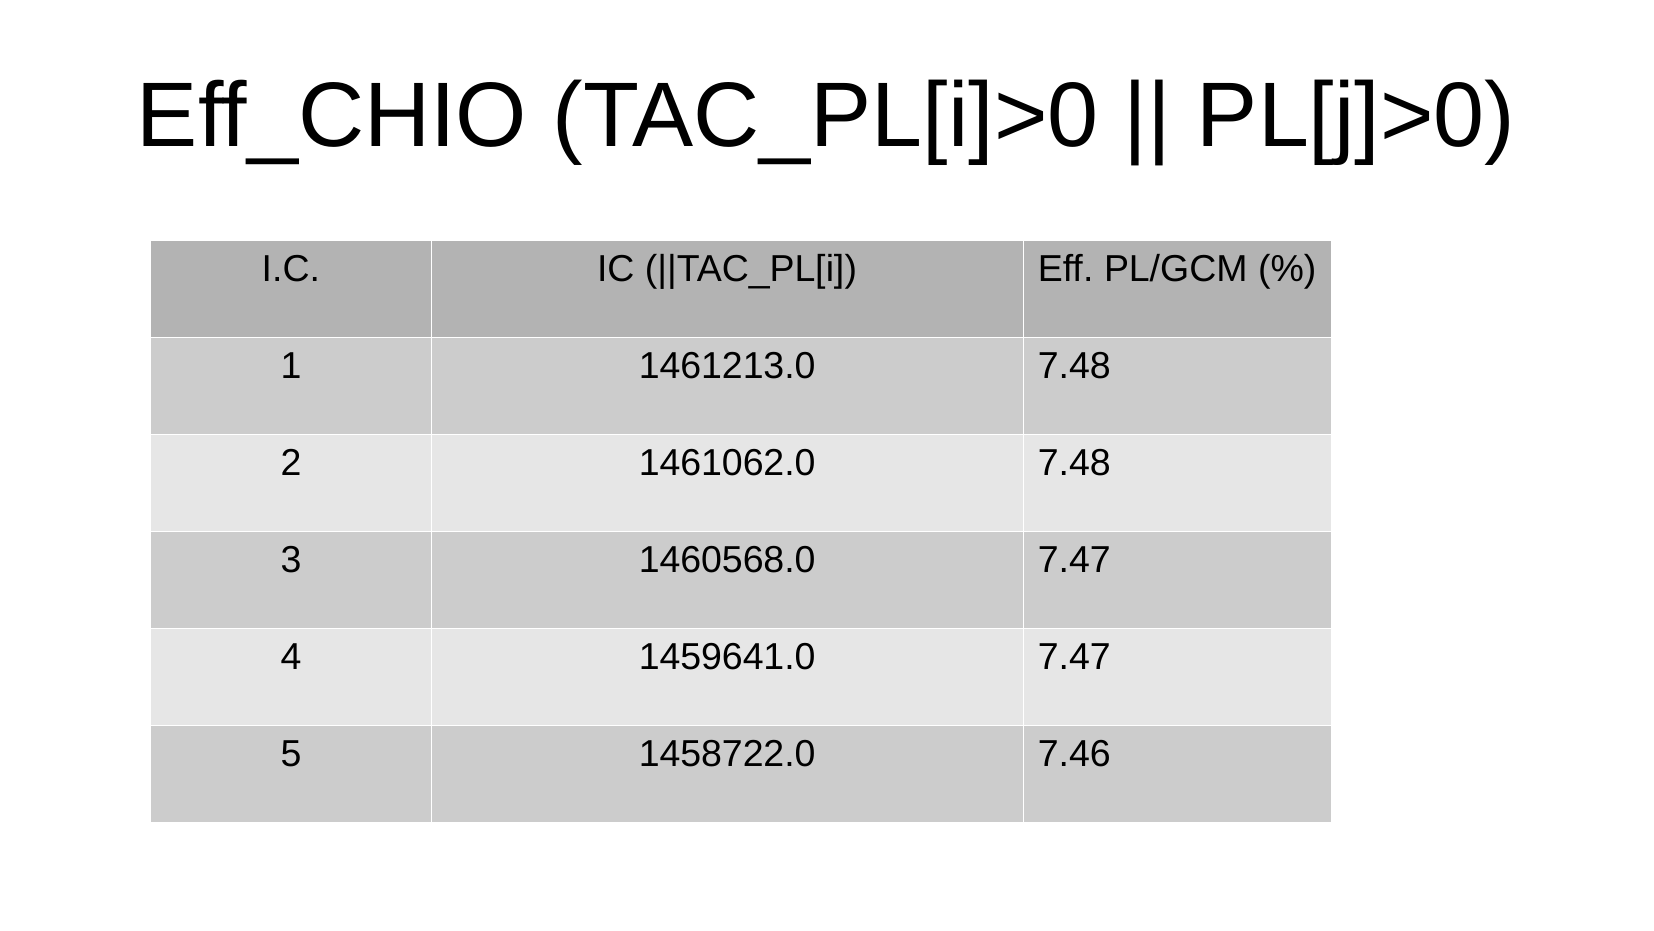

# Eff_CHIO (TAC_PL[i]>0 || PL[j]>0)
| I.C. | IC (||TAC\_PL[i]) | Eff. PL/GCM (%) |
| --- | --- | --- |
| 1 | 1461213.0 | 7.48 |
| 2 | 1461062.0 | 7.48 |
| 3 | 1460568.0 | 7.47 |
| 4 | 1459641.0 | 7.47 |
| 5 | 1458722.0 | 7.46 |